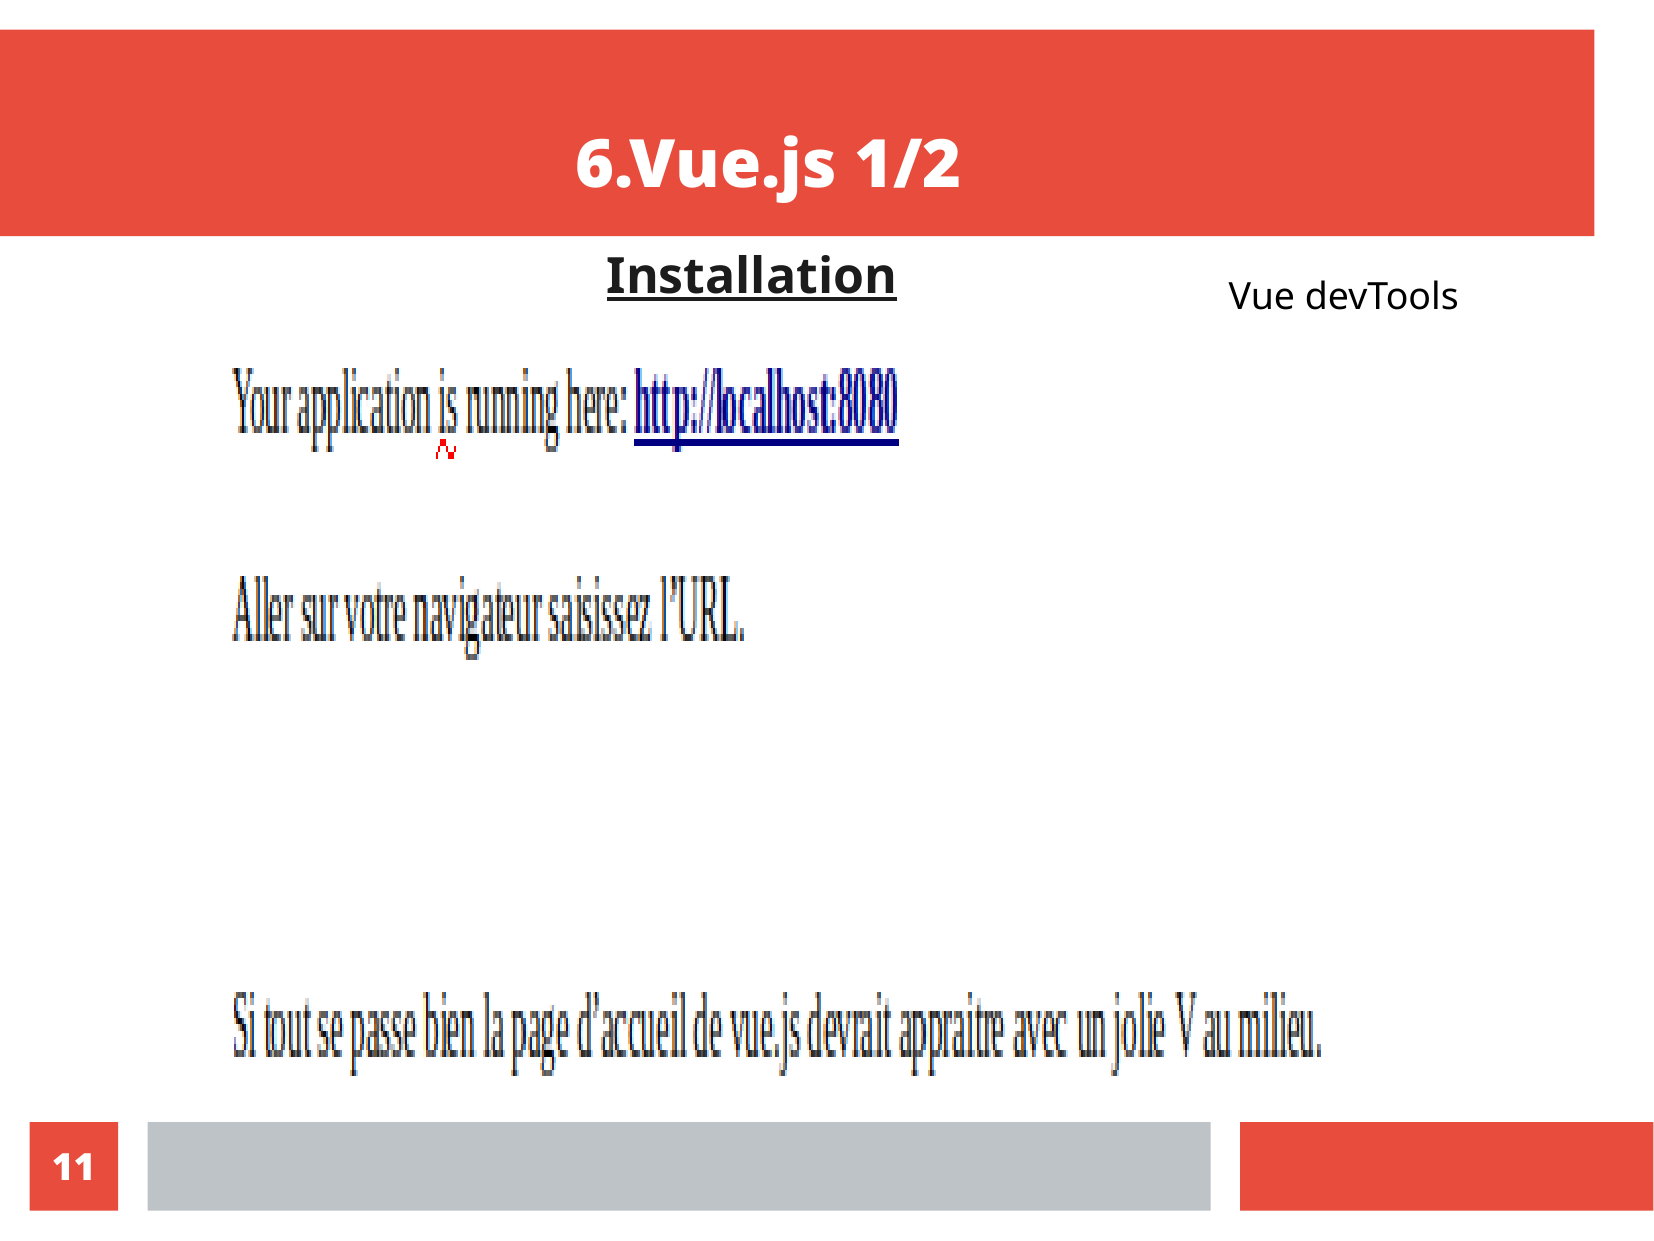

# 6.Vue.js 1/2
Installation
Vue devTools
11